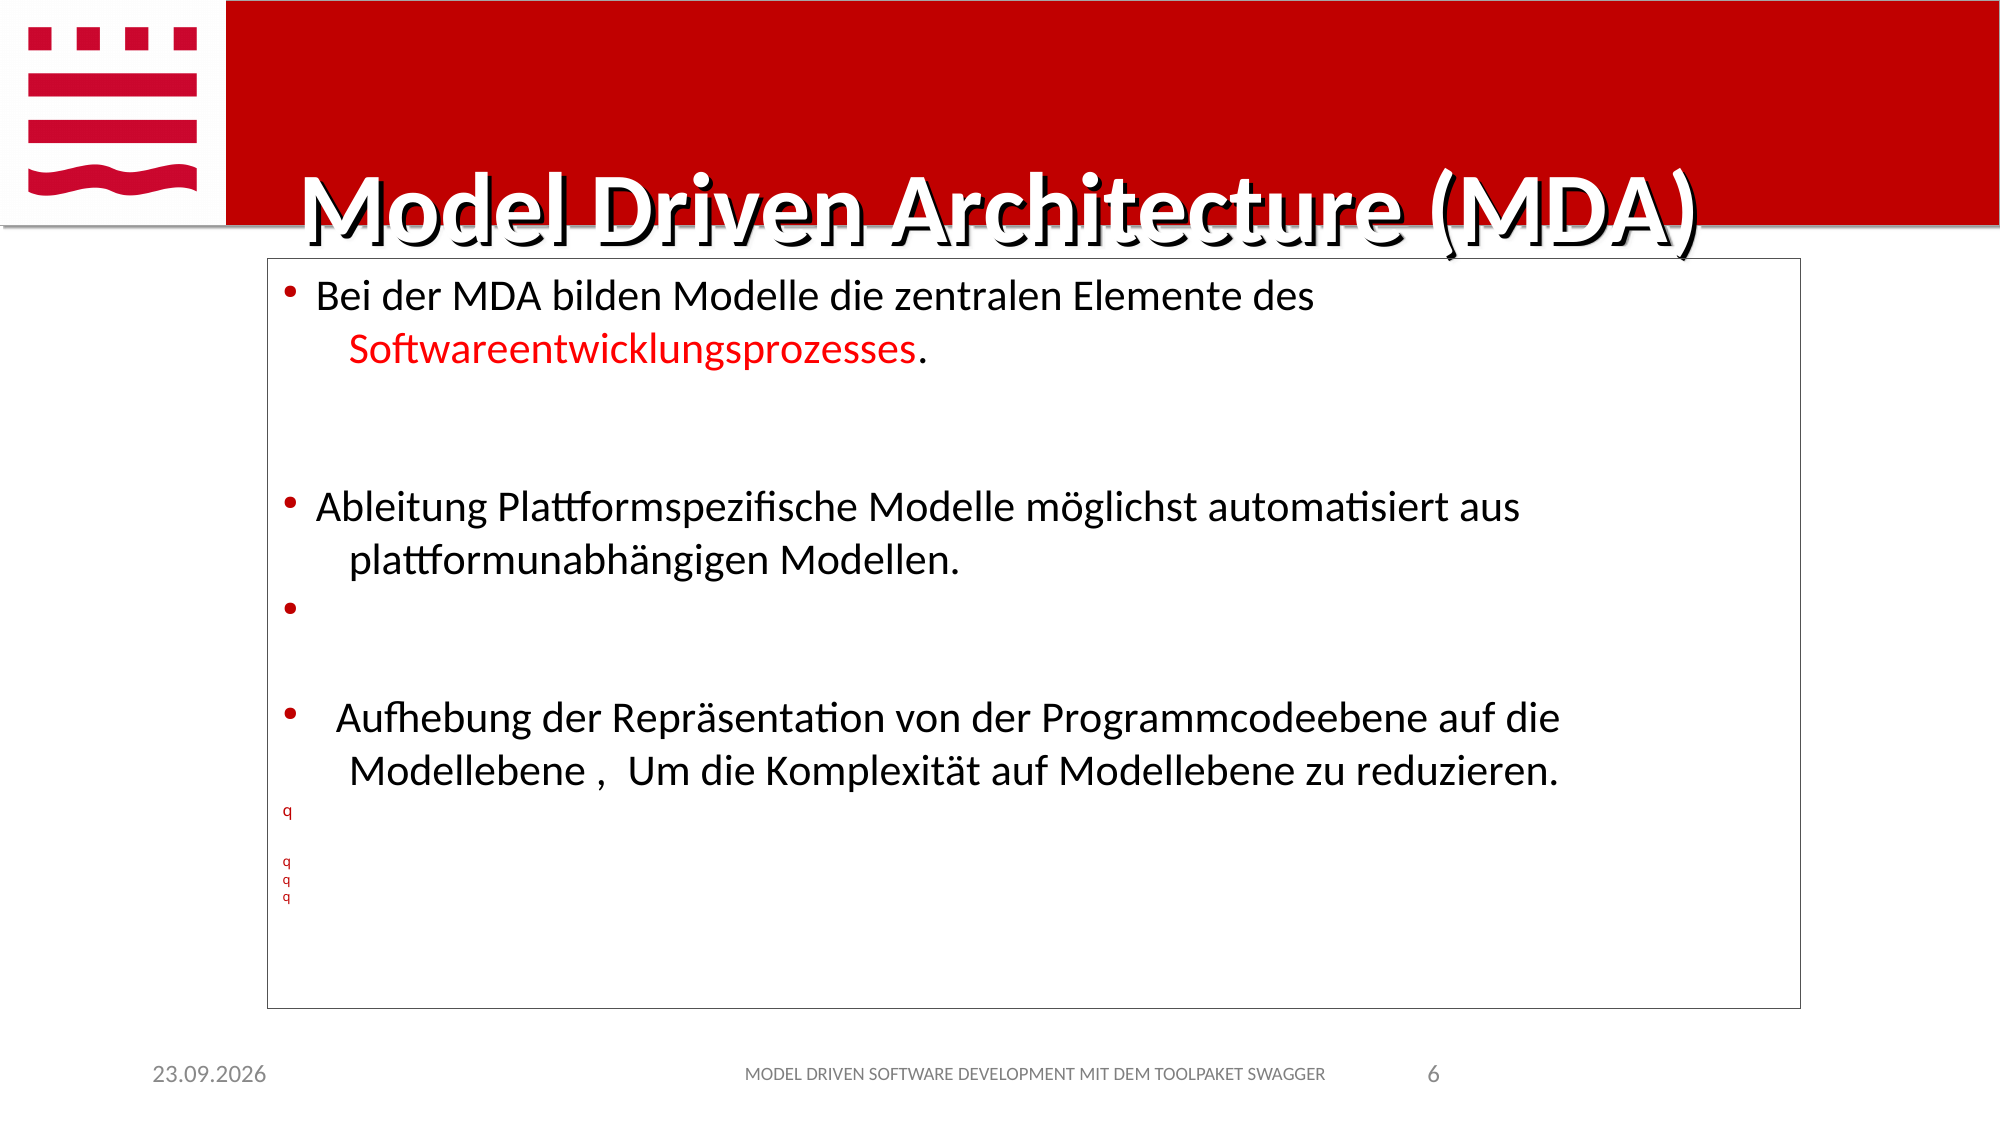

Model Driven Architecture (MDA)
# Bei der MDA bilden Modelle die zentralen Elemente des Softwareentwicklungsprozesses.
Ableitung Plattformspezifische Modelle möglichst automatisiert aus plattformunabhängigen Modellen.
 Aufhebung der Repräsentation von der Programmcodeebene auf die Modellebene ,  Um die Komplexität auf Modellebene zu reduzieren.
MODEL DRIVEN SOFTWARE DEVELOPMENT MIT DEM TOOLPAKET SWAGGER
6